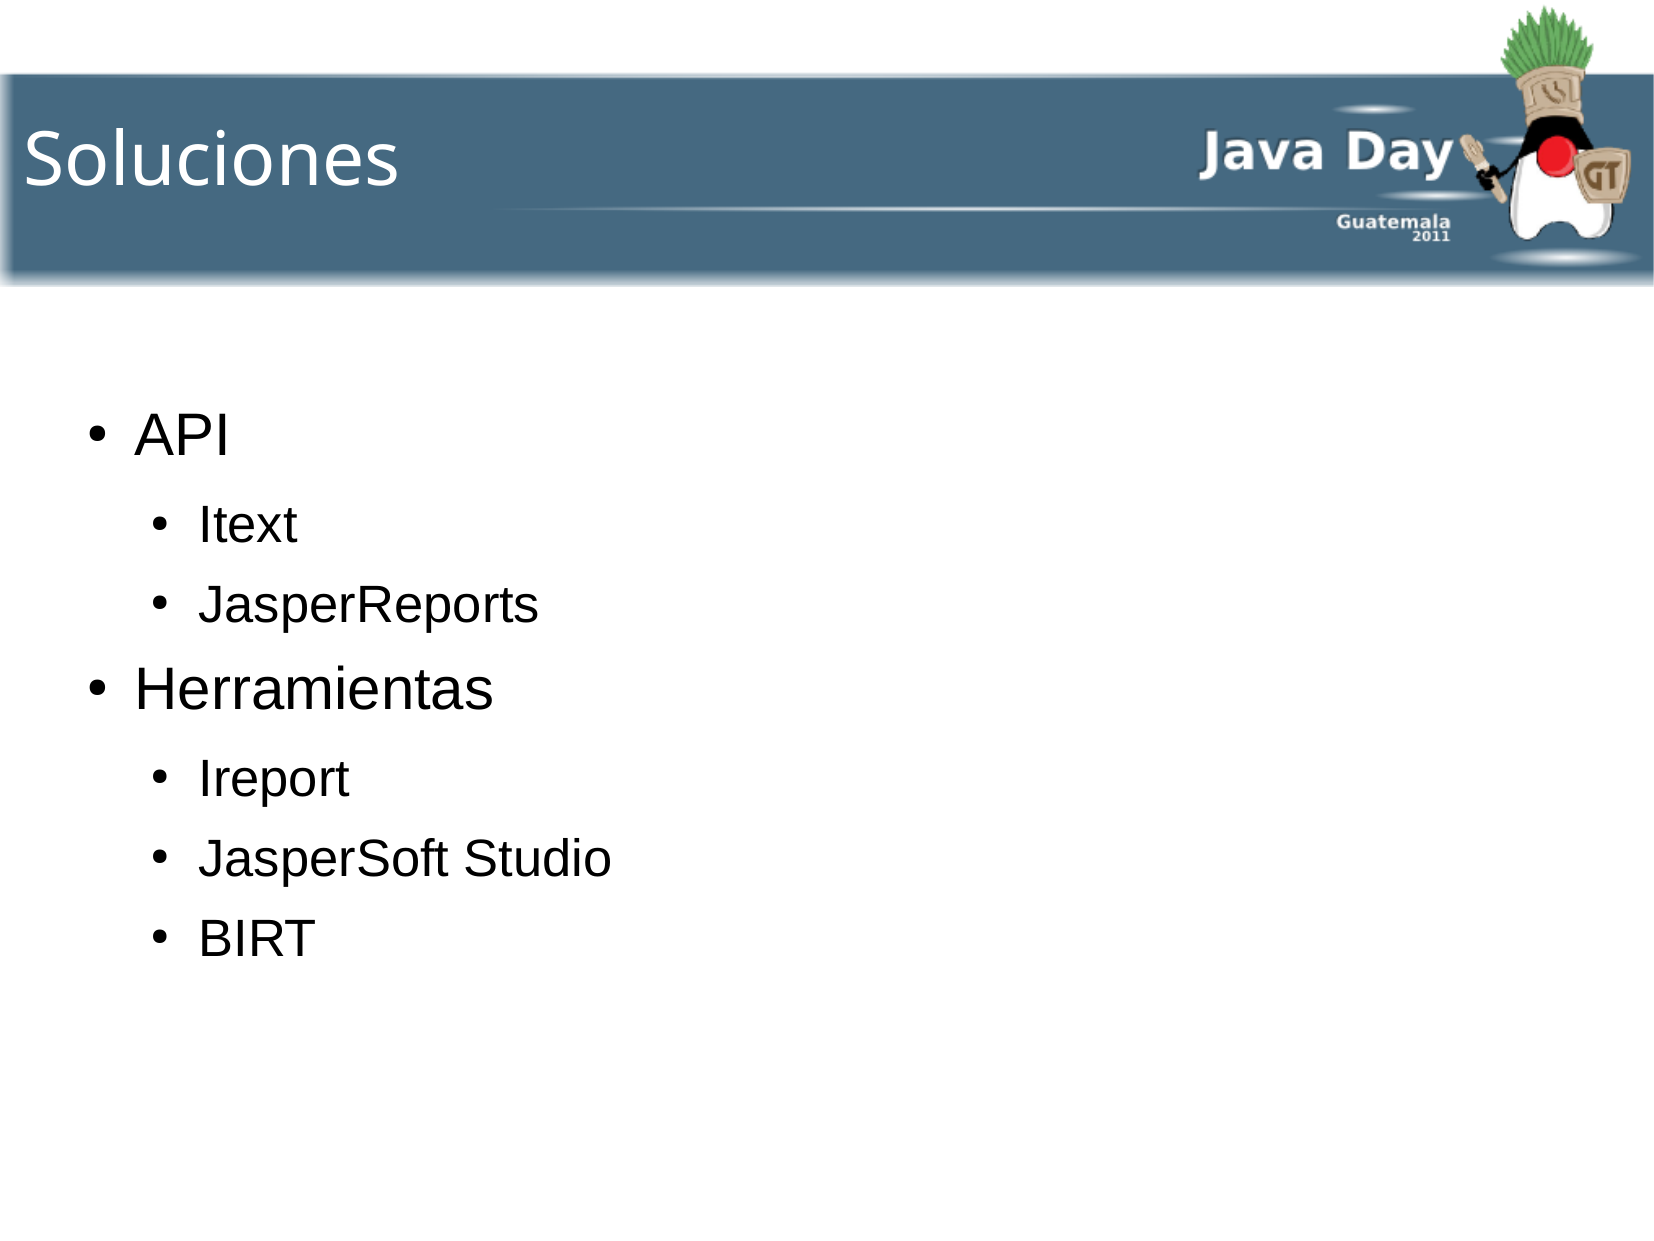

# Soluciones
API
Itext
JasperReports
Herramientas
Ireport
JasperSoft Studio
BIRT